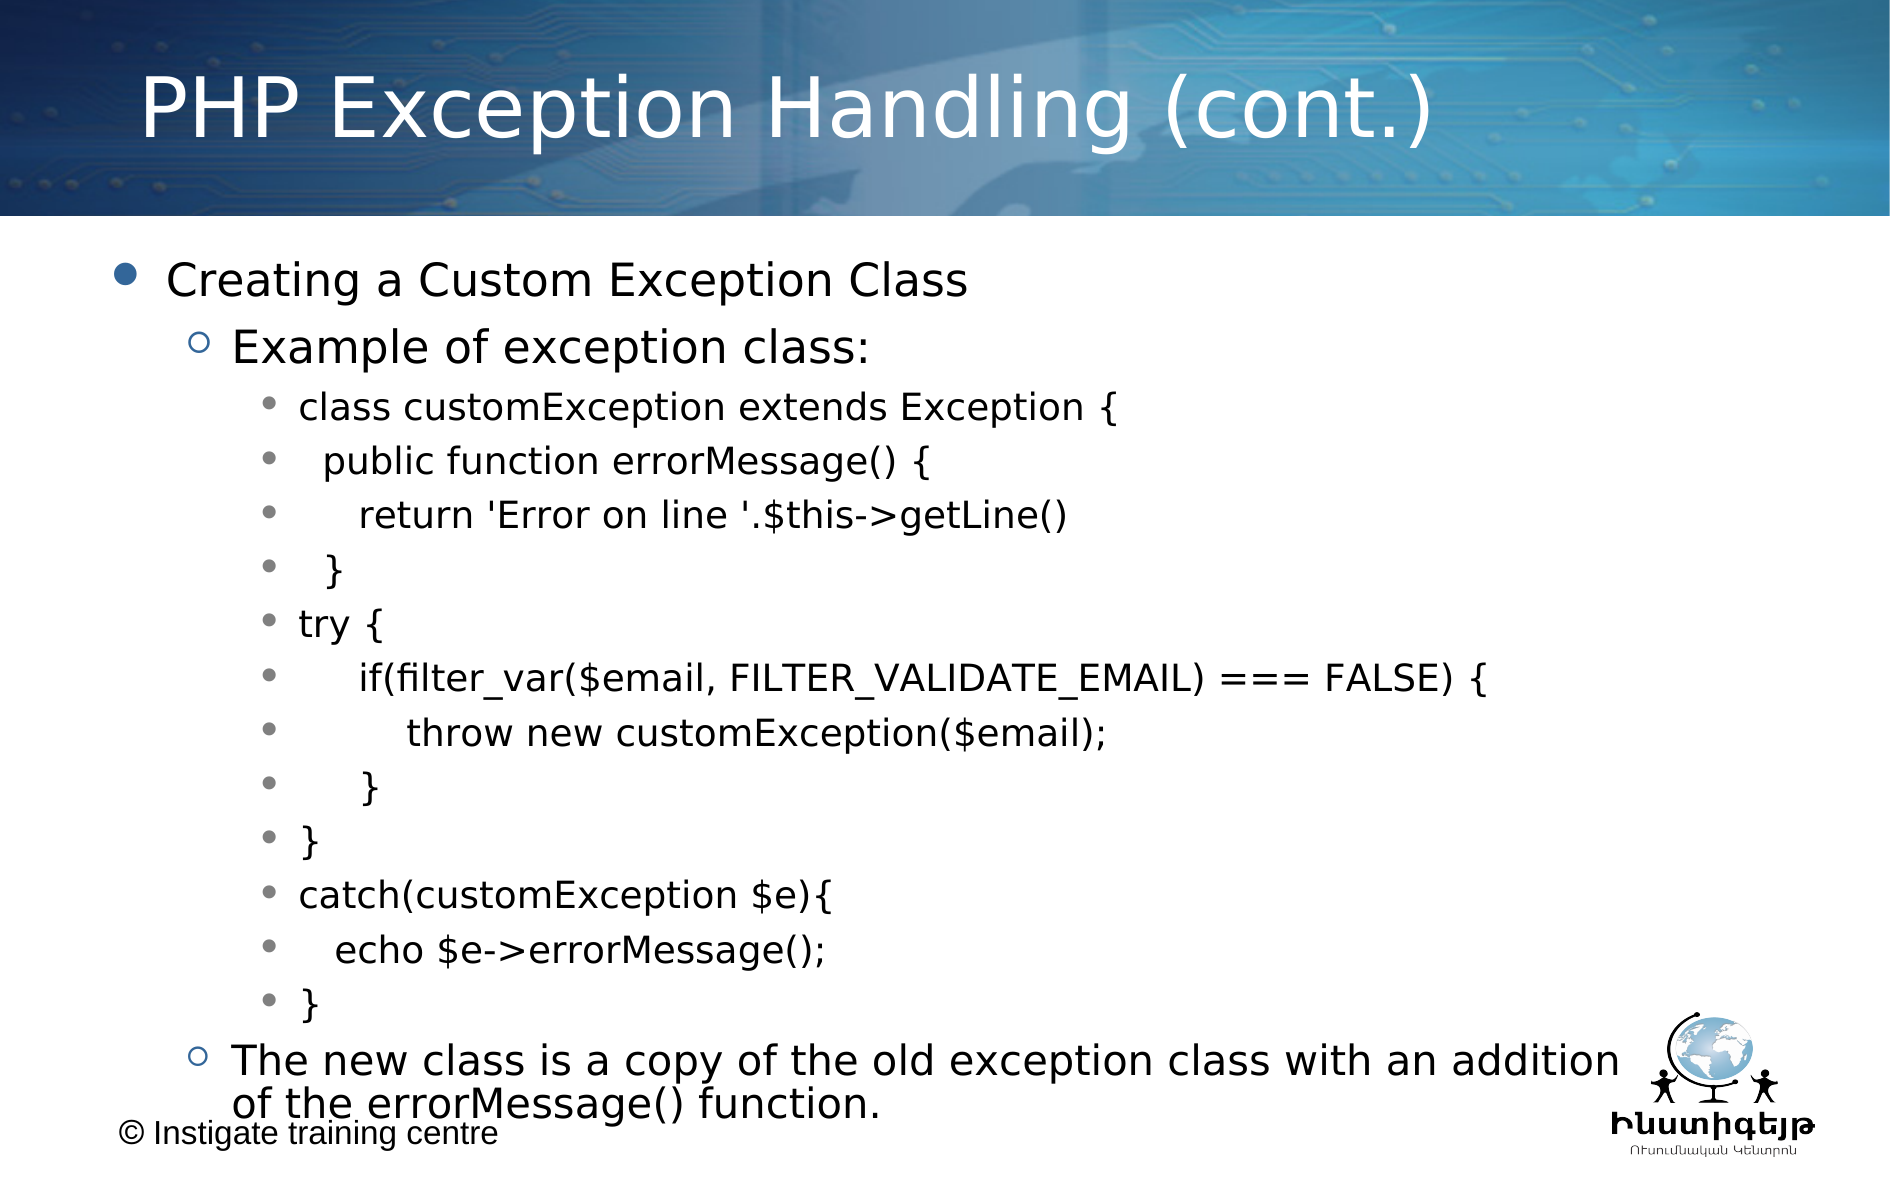

PHP Exception Handling (cont.)
# Creating a Custom Exception Class
Example of exception class:
class customException extends Exception {
 public function errorMessage() {
 return 'Error on line '.$this->getLine()
 }
try {
 if(filter_var($email, FILTER_VALIDATE_EMAIL) === FALSE) {
 throw new customException($email);
 }
}
catch(customException $e){
 echo $e->errorMessage();
}
The new class is a copy of the old exception class with an addition
of the errorMessage() function.